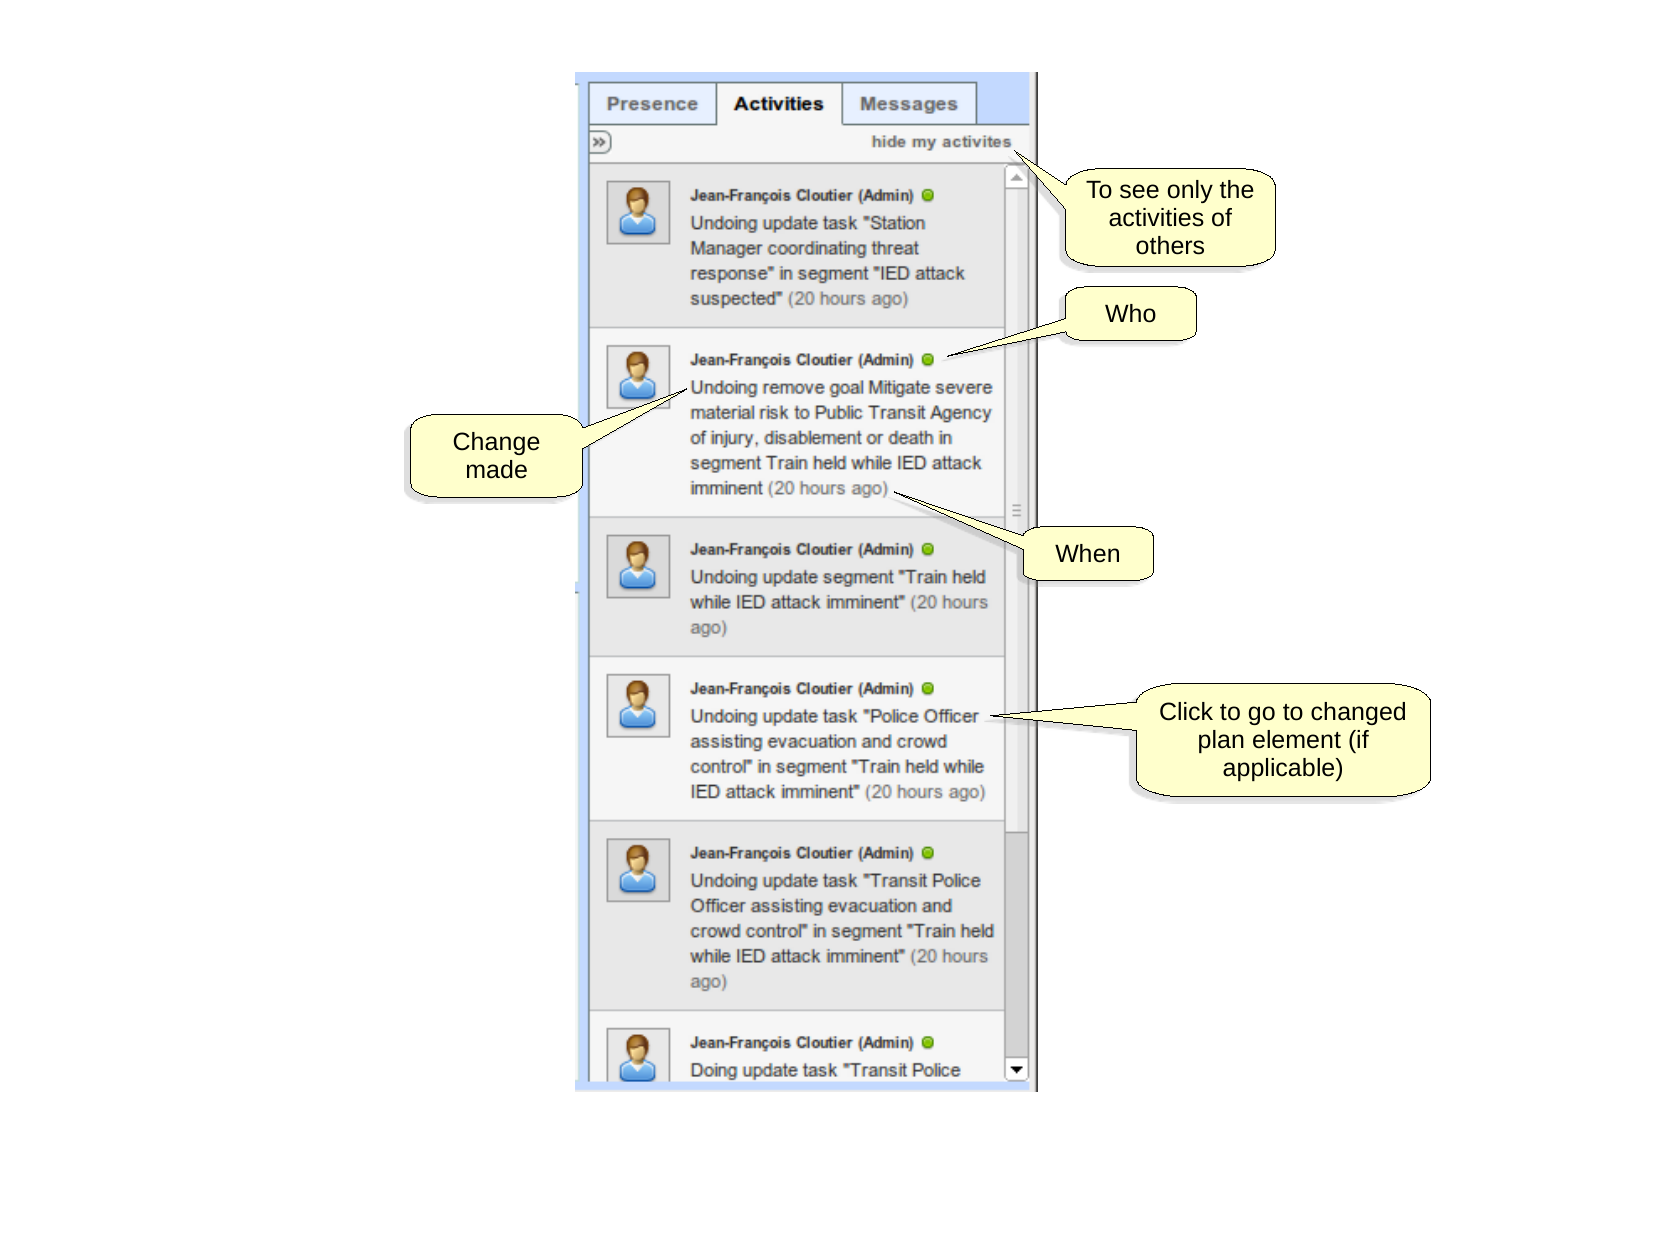

To see only the activities of others
Who
Change made
When
Click to go to changed plan element (if applicable)